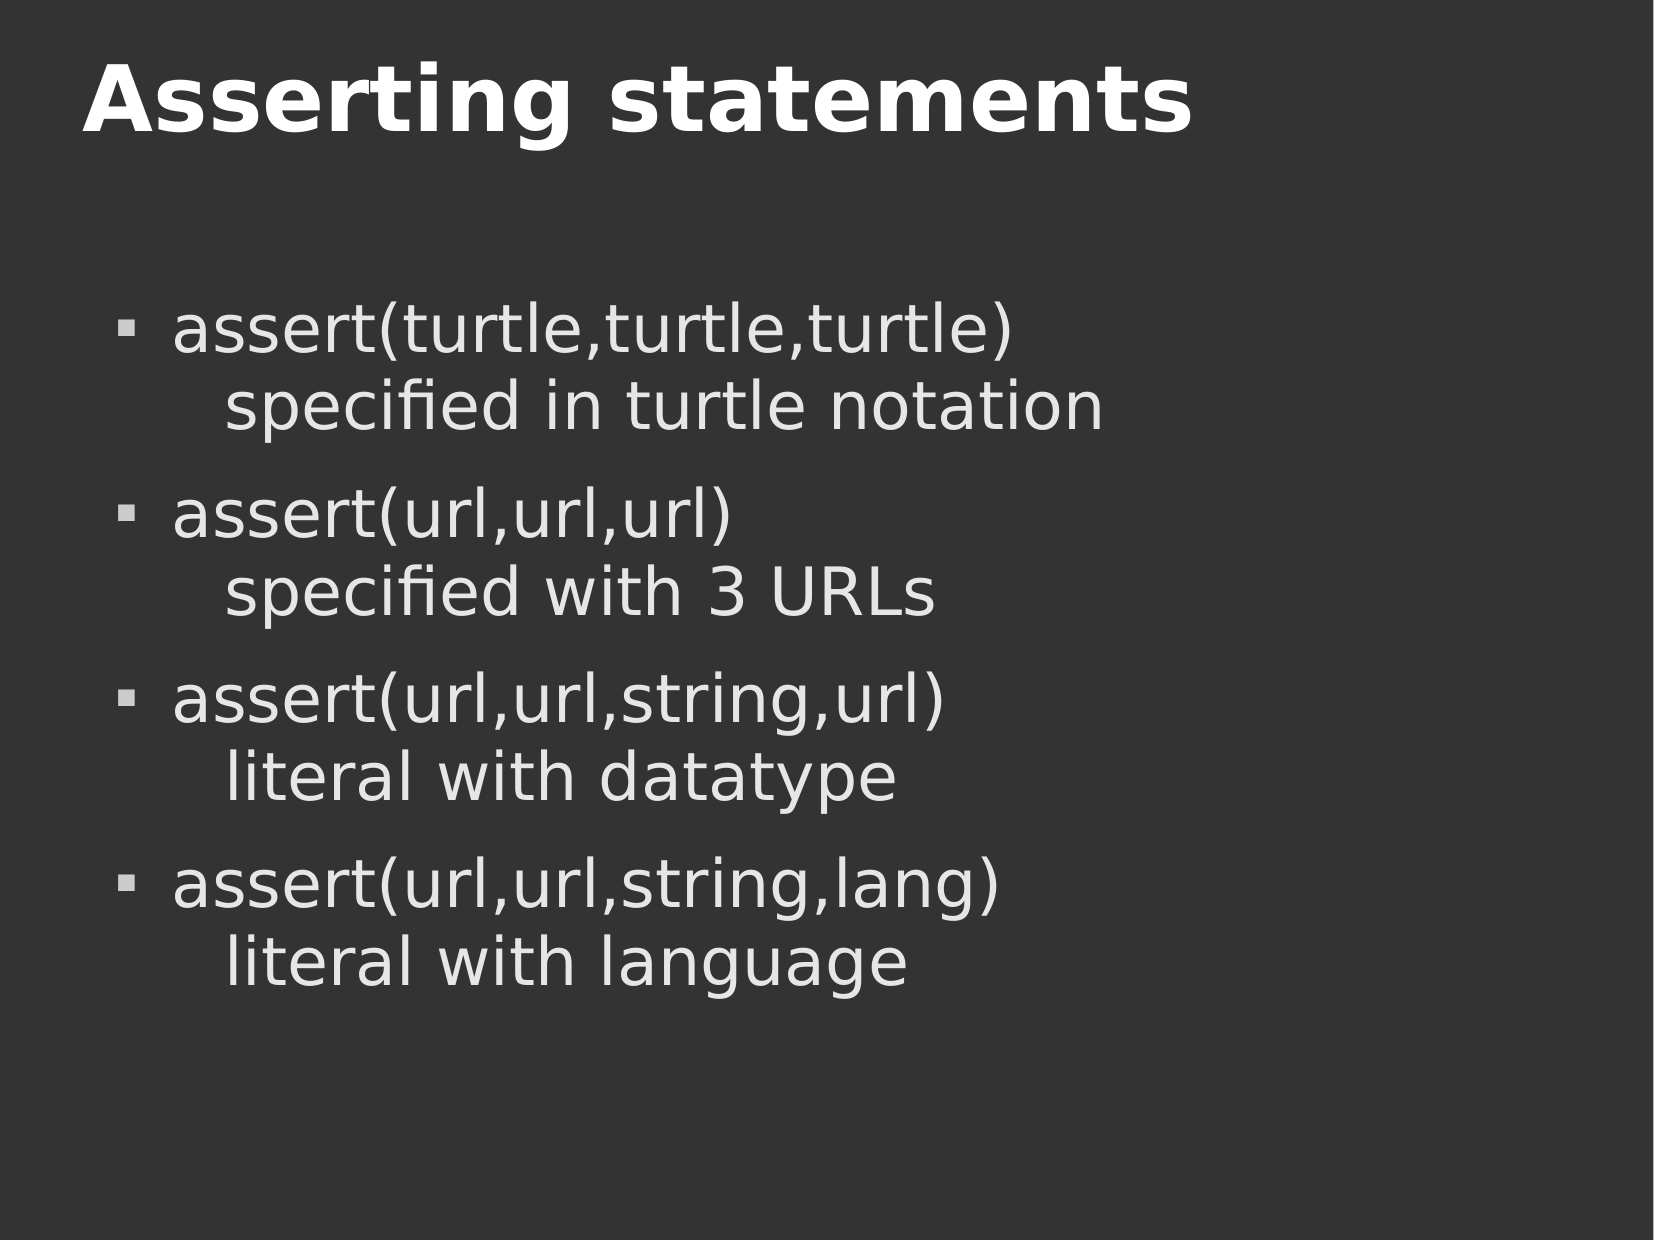

# Asserting statements
assert(turtle,turtle,turtle)
specified in turtle notation
assert(url,url,url)
specified with 3 URLs
assert(url,url,string,url)
literal with datatype
assert(url,url,string,lang)
literal with language